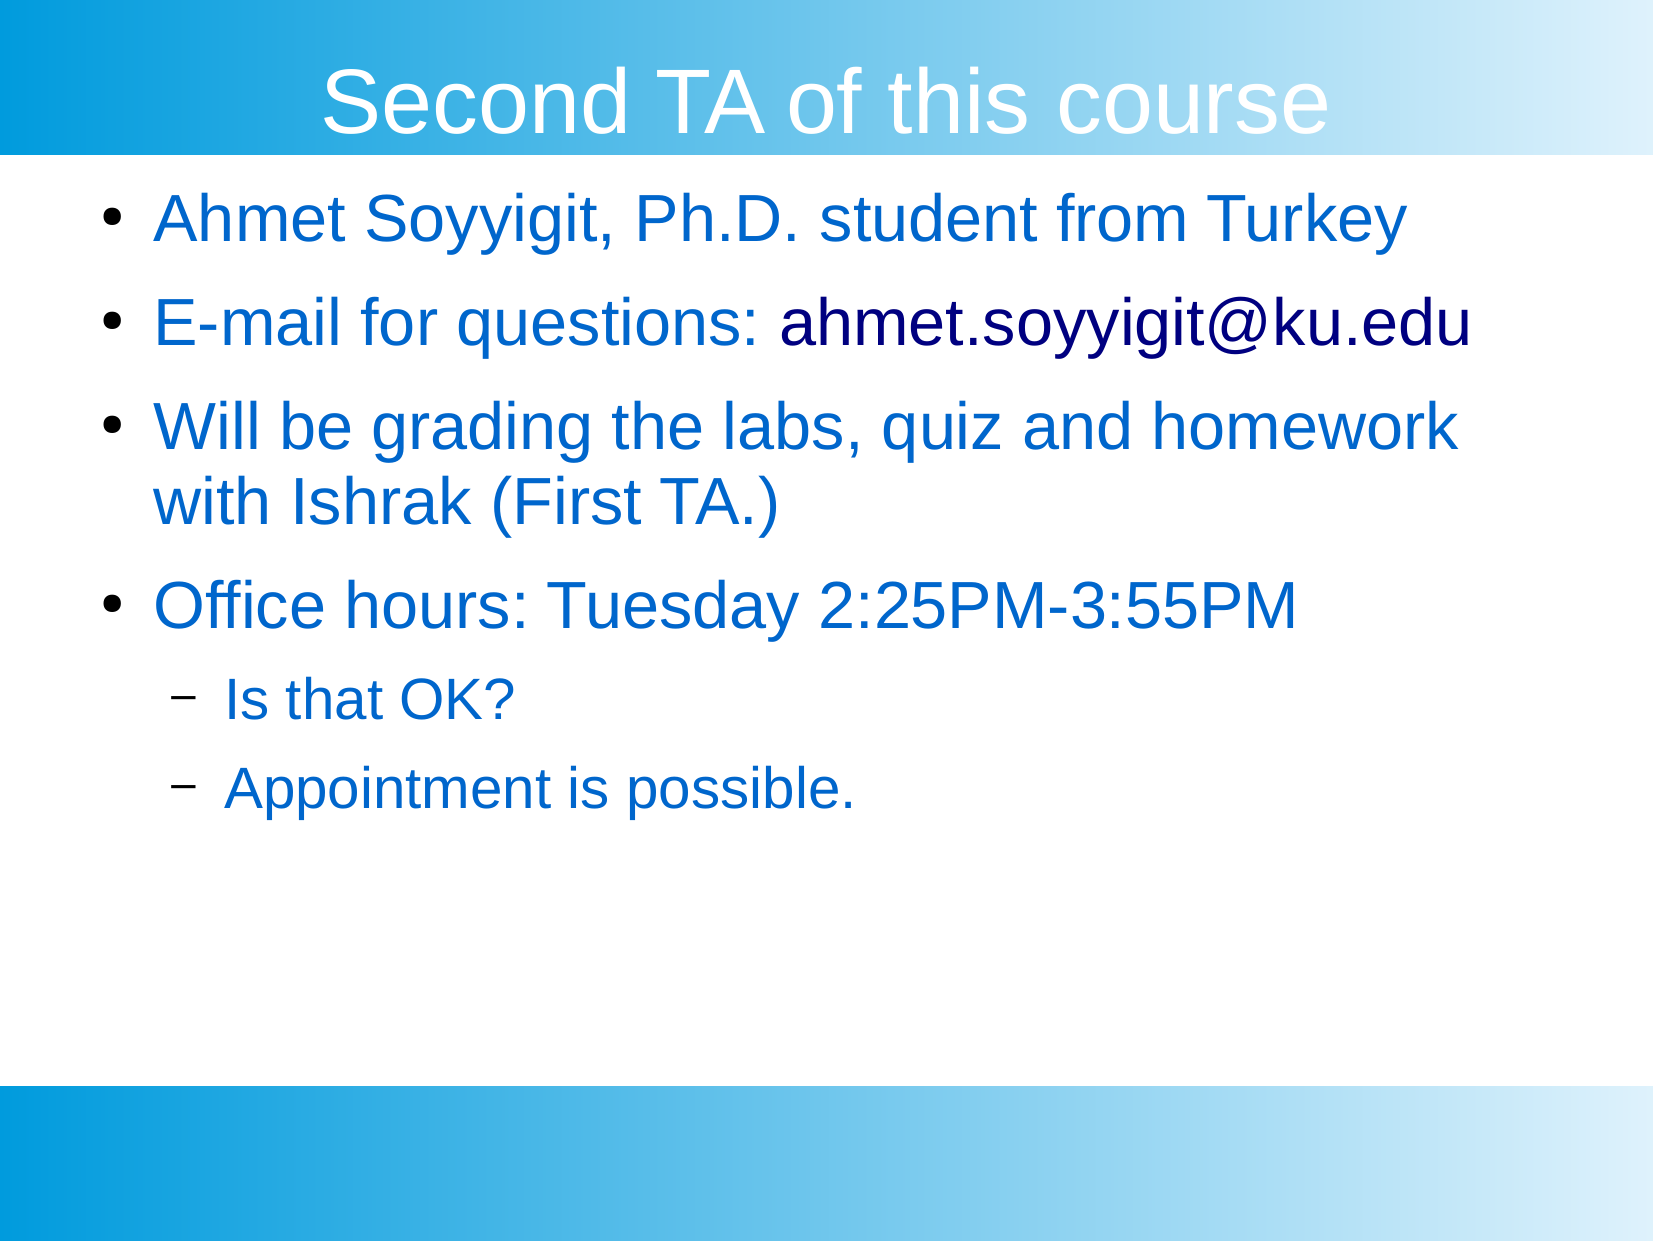

# Second TA of this course
Ahmet Soyyigit, Ph.D. student from Turkey
E-mail for questions: ahmet.soyyigit@ku.edu
Will be grading the labs, quiz and homework with Ishrak (First TA.)
Office hours: Tuesday 2:25PM-3:55PM
Is that OK?
Appointment is possible.